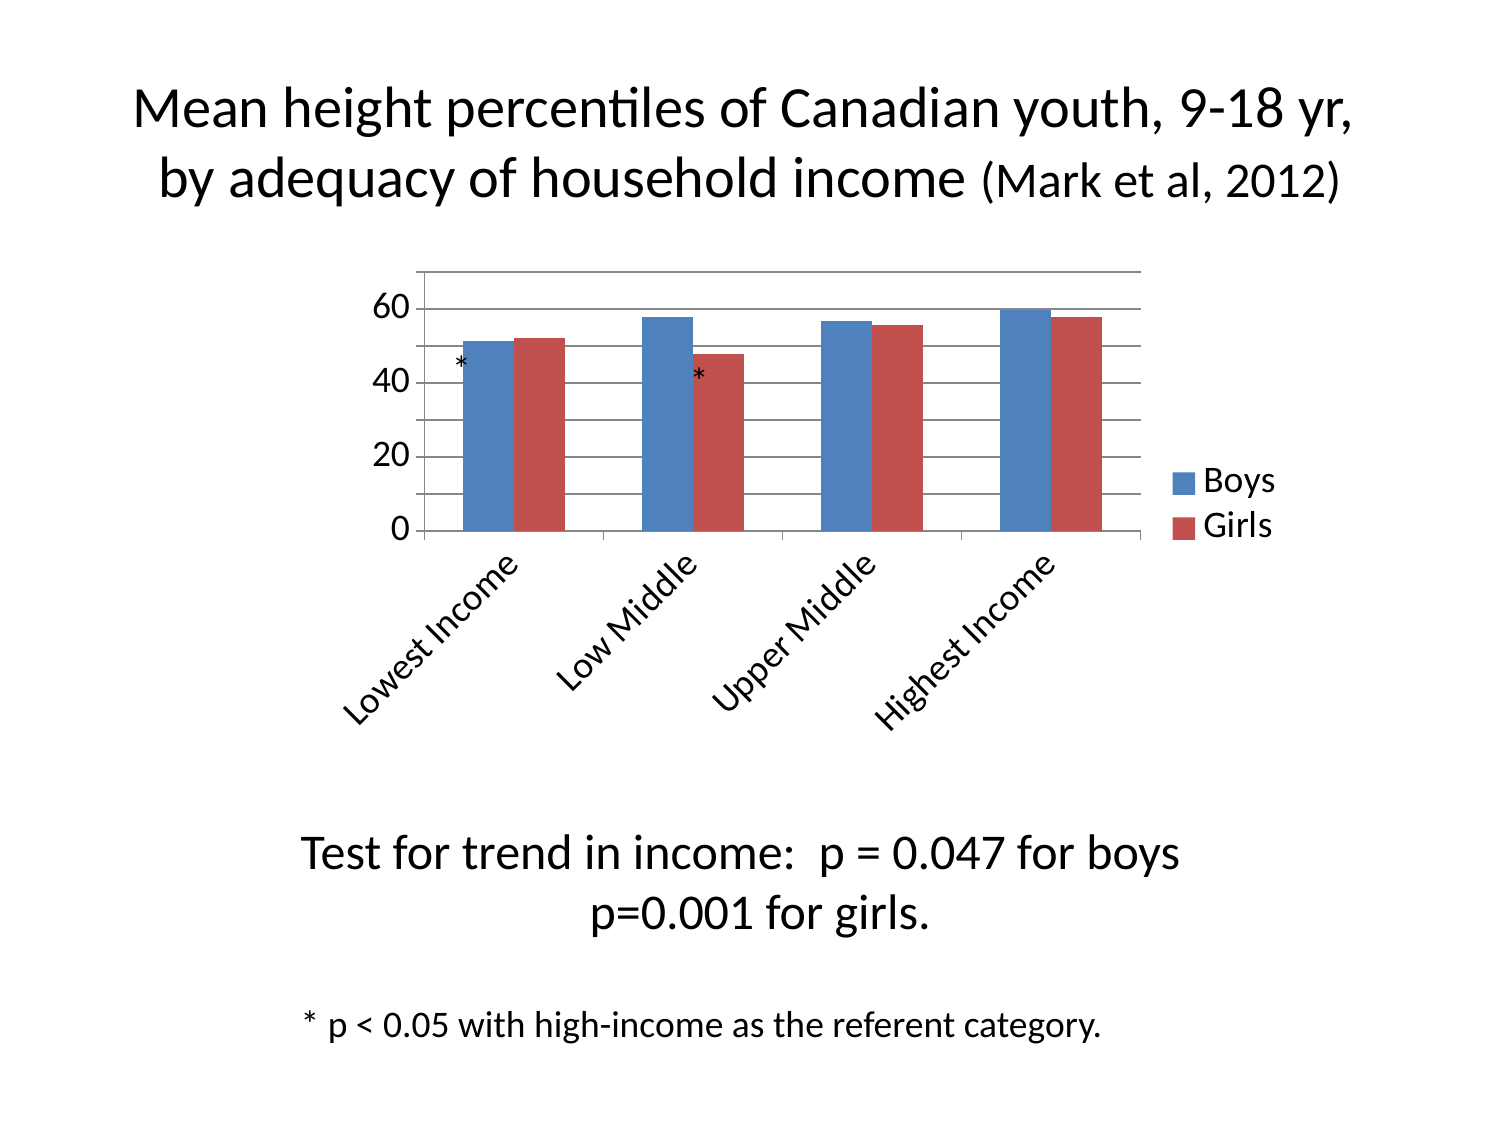

# Mean height percentiles of Canadian youth, 9-18 yr, by adequacy of household income (Mark et al, 2012)
### Chart
| Category | Boys | Girls |
|---|---|---|
| Lowest Income | 51.4 | 52.3 |
| Low Middle | 57.9 | 47.8 |
| Upper Middle | 56.7 | 55.6 |
| Highest Income | 59.9 | 58.0 |*
*
Test for trend in income: p = 0.047 for boys
			 p=0.001 for girls.
* p < 0.05 with high-income as the referent category.